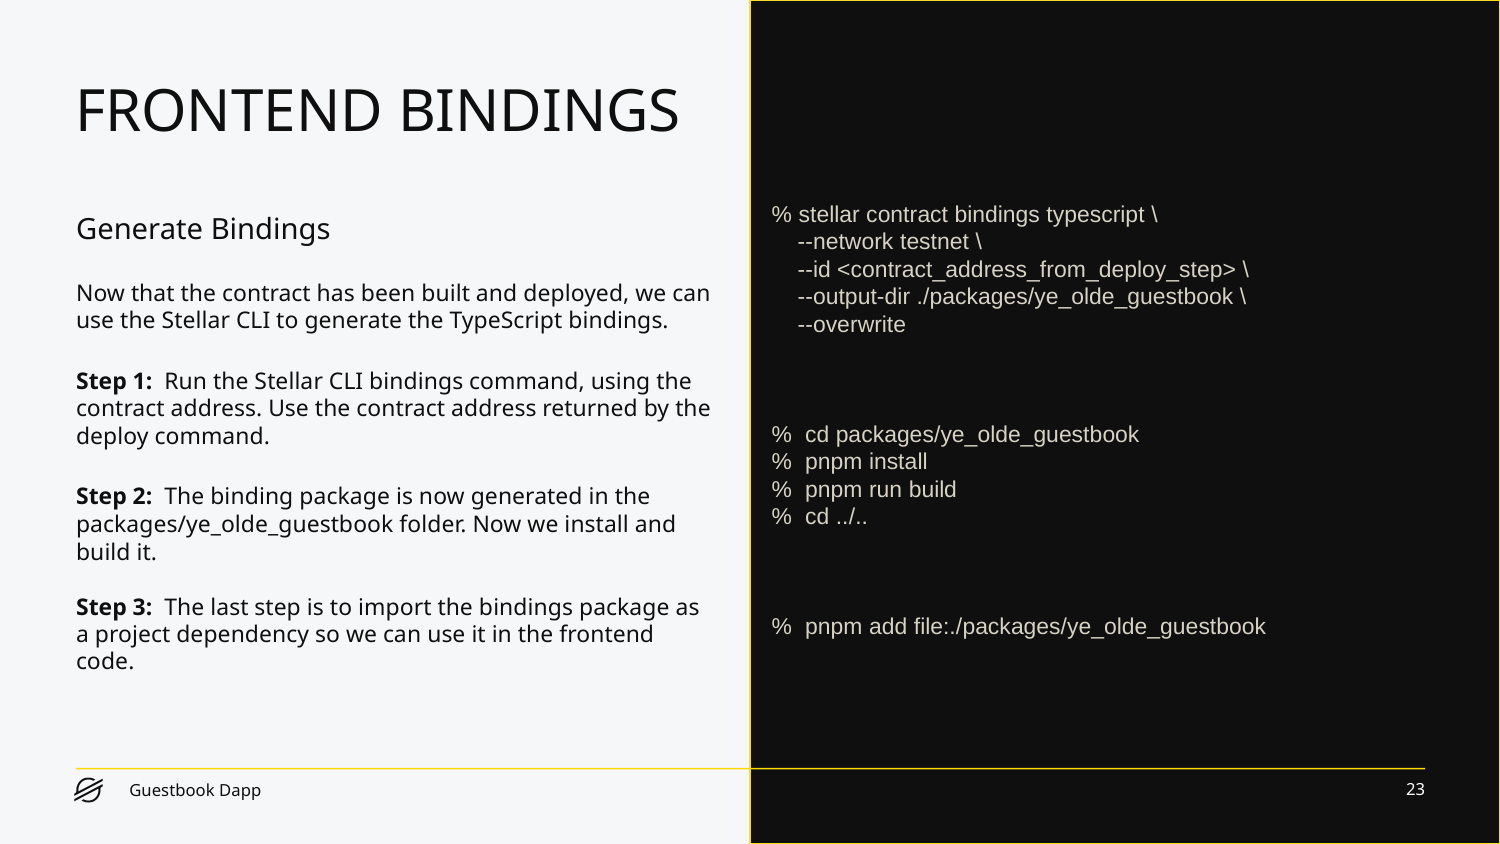

# FRONTEND BINDINGS
% stellar contract bindings typescript \
 --network testnet \
 --id <contract_address_from_deploy_step> \
 --output-dir ./packages/ye_olde_guestbook \
 --overwrite
% cd packages/ye_olde_guestbook
% pnpm install
% pnpm run build
% cd ../..
% pnpm add file:./packages/ye_olde_guestbook
Generate Bindings
Now that the contract has been built and deployed, we can use the Stellar CLI to generate the TypeScript bindings.
Step 1: Run the Stellar CLI bindings command, using the contract address. Use the contract address returned by the deploy command.
Step 2: The binding package is now generated in the packages/ye_olde_guestbook folder. Now we install and build it.
Step 3: The last step is to import the bindings package as a project dependency so we can use it in the frontend code.
Guestbook Dapp